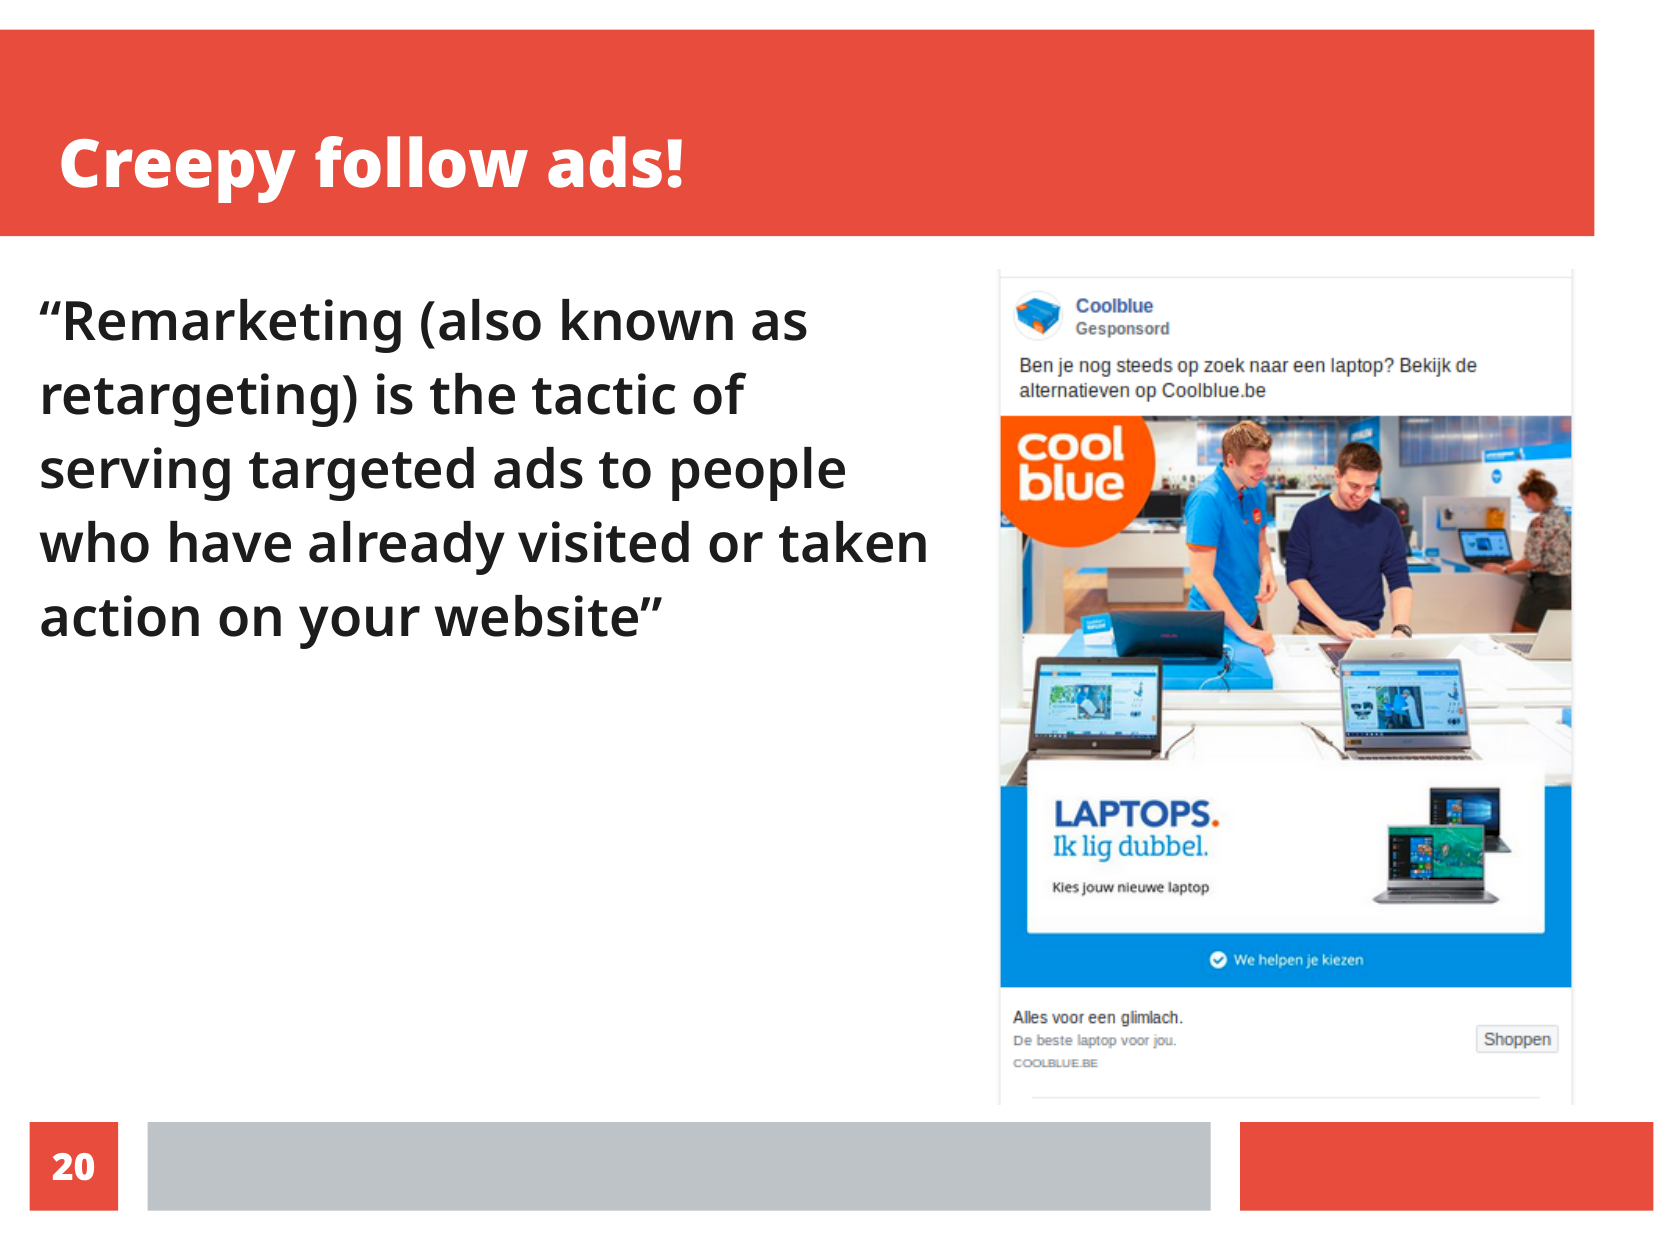

# Creepy follow ads!
“Remarketing (also known as retargeting) is the tactic of serving targeted ads to people who have already visited or taken action on your website”
20